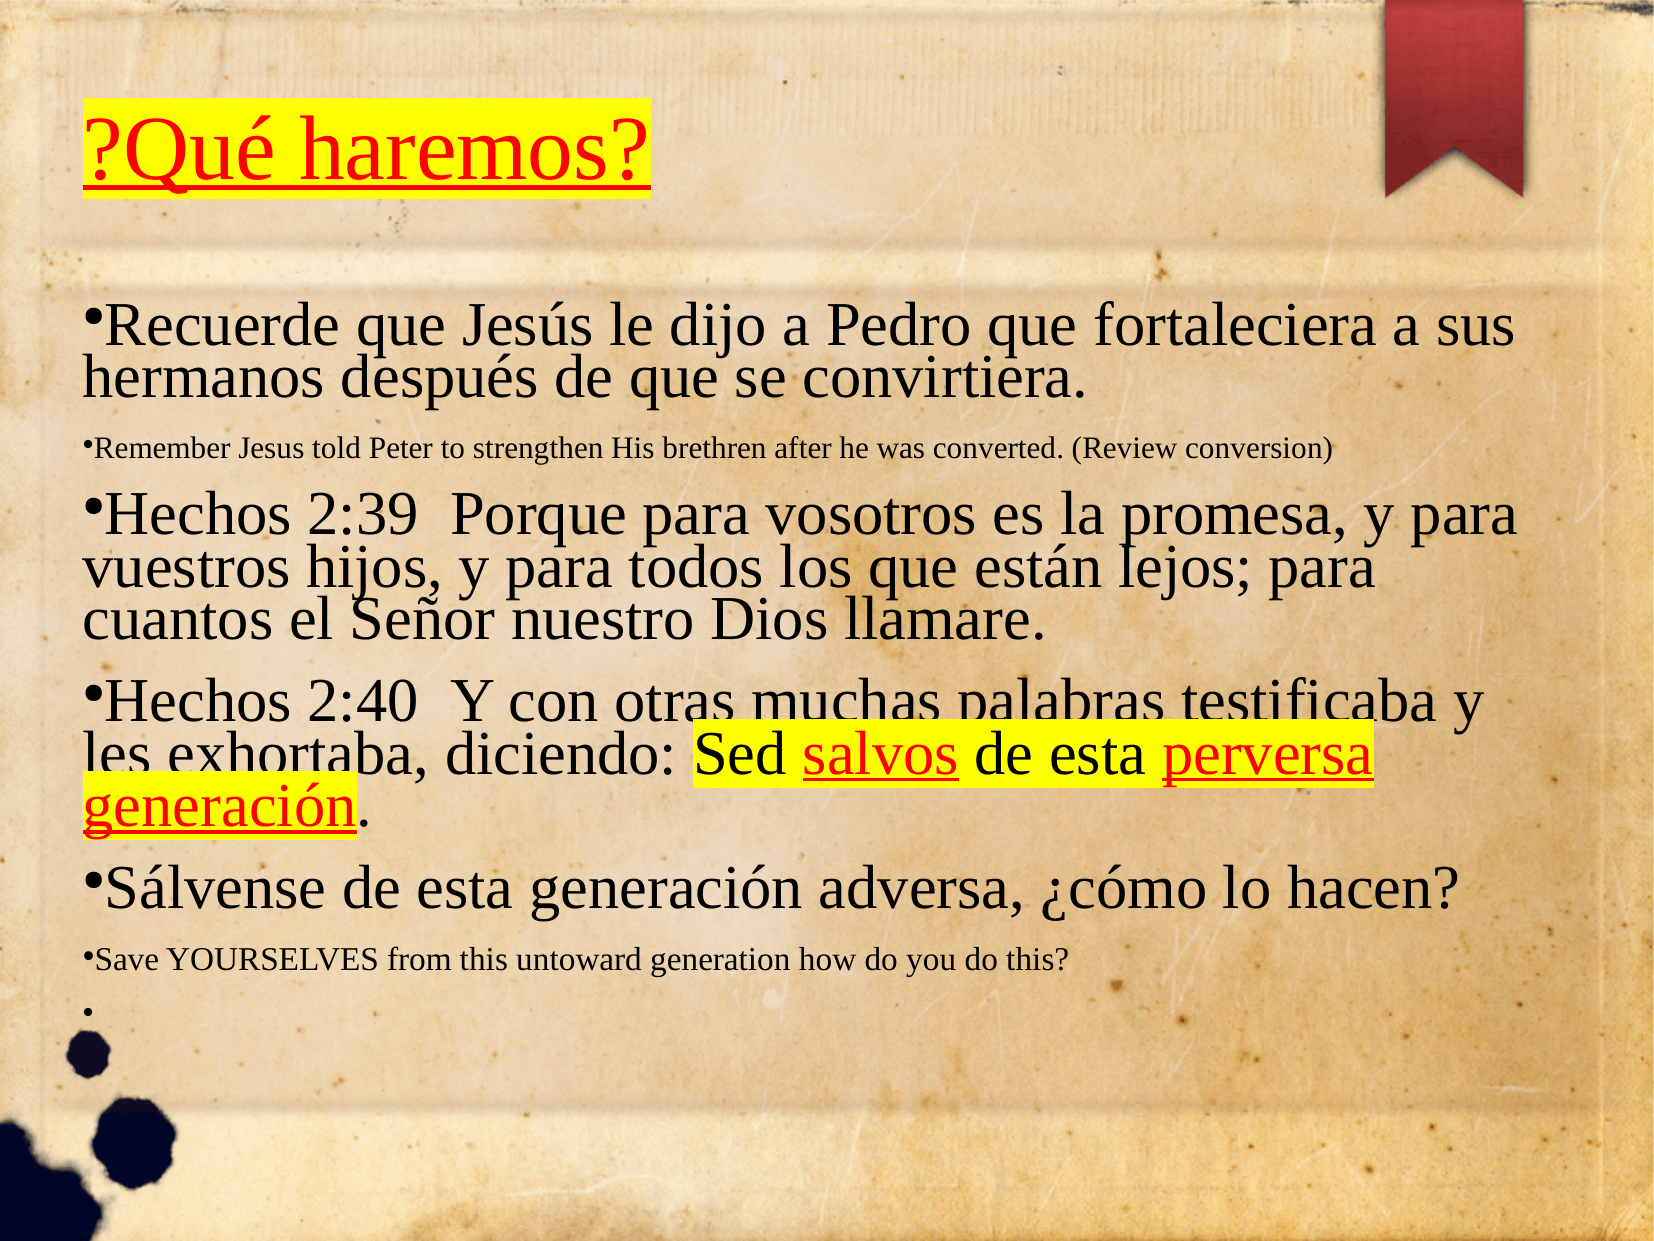

# ?Qué haremos?
Recuerde que Jesús le dijo a Pedro que fortaleciera a sus hermanos después de que se convirtiera.
Remember Jesus told Peter to strengthen His brethren after he was converted. (Review conversion)
Hechos 2:39  Porque para vosotros es la promesa, y para vuestros hijos, y para todos los que están lejos; para cuantos el Señor nuestro Dios llamare.
Hechos 2:40  Y con otras muchas palabras testificaba y les exhortaba, diciendo: Sed salvos de esta perversa generación.
Sálvense de esta generación adversa, ¿cómo lo hacen?
Save YOURSELVES from this untoward generation how do you do this?